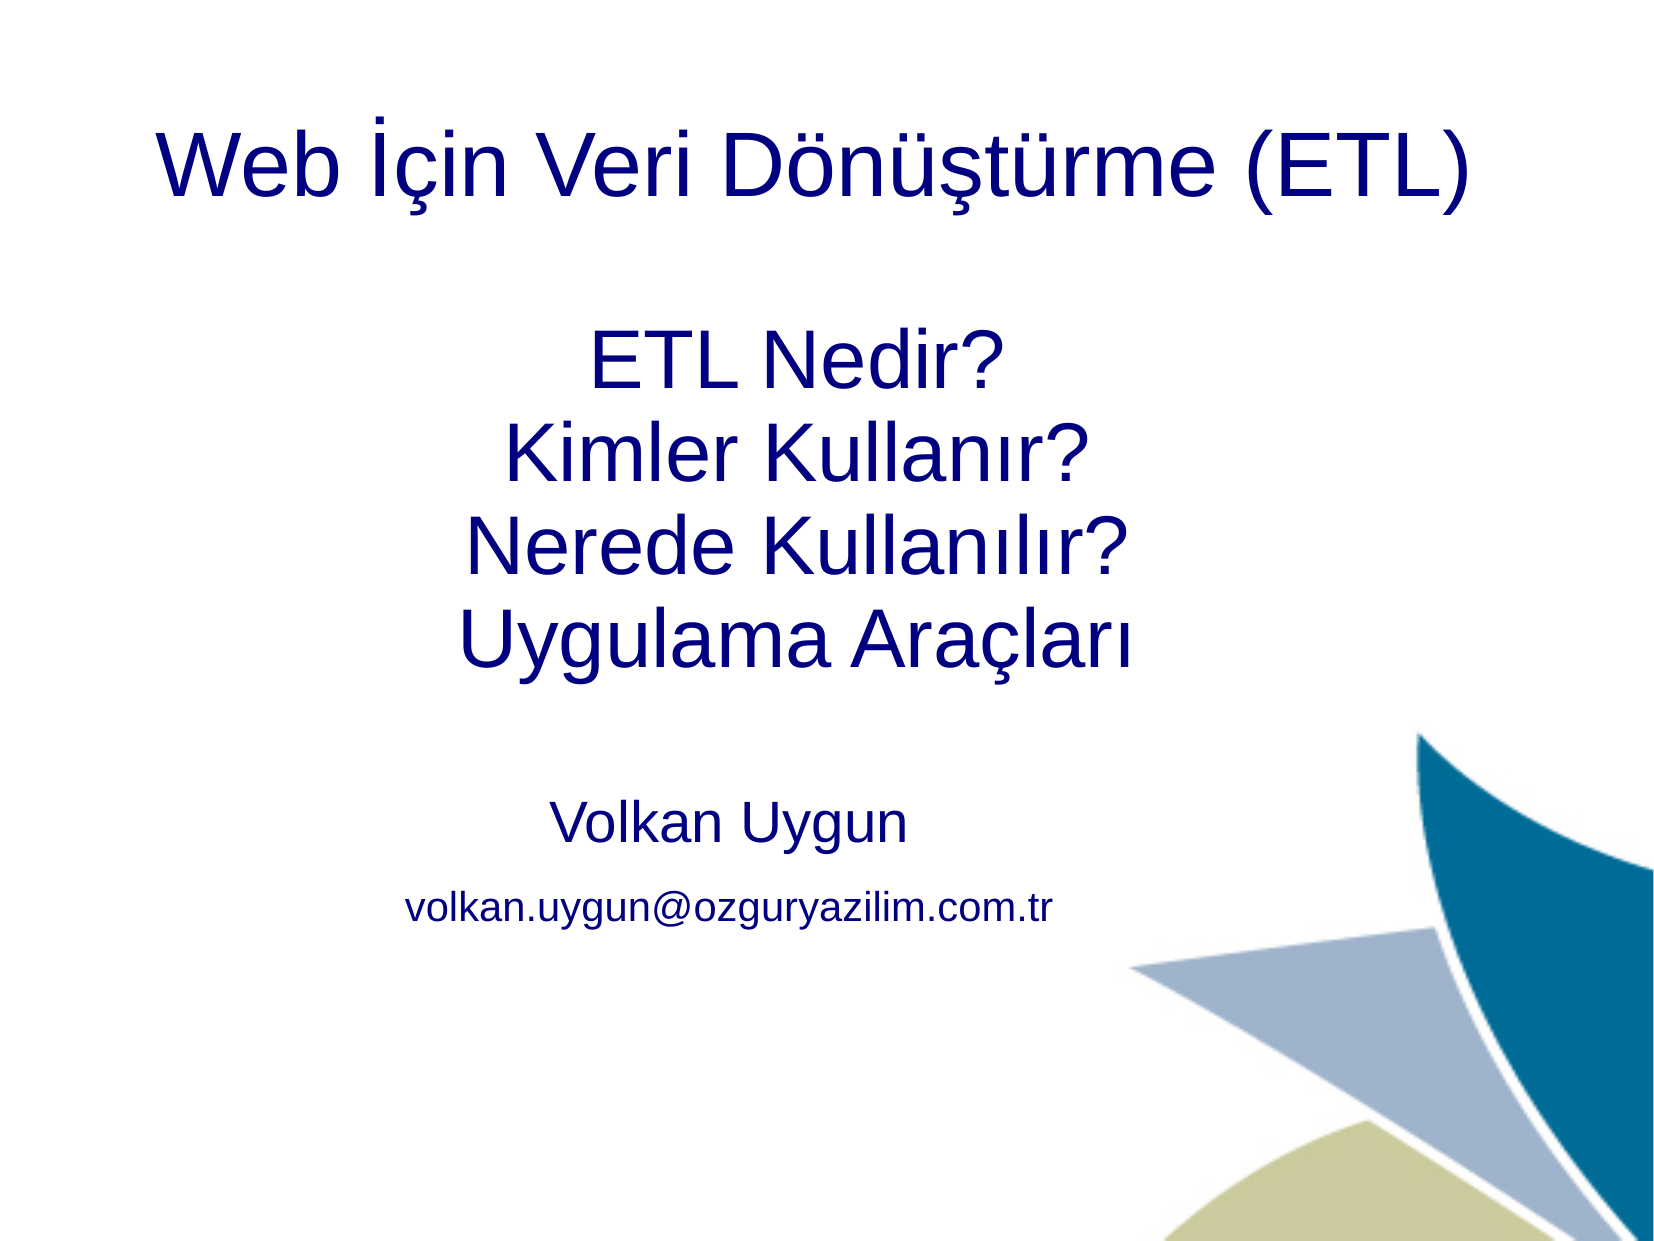

# Web İçin Veri Dönüştürme (ETL)
ETL Nedir?
Kimler Kullanır?
Nerede Kullanılır?
Uygulama Araçları
Volkan Uygun
volkan.uygun@ozguryazilim.com.tr